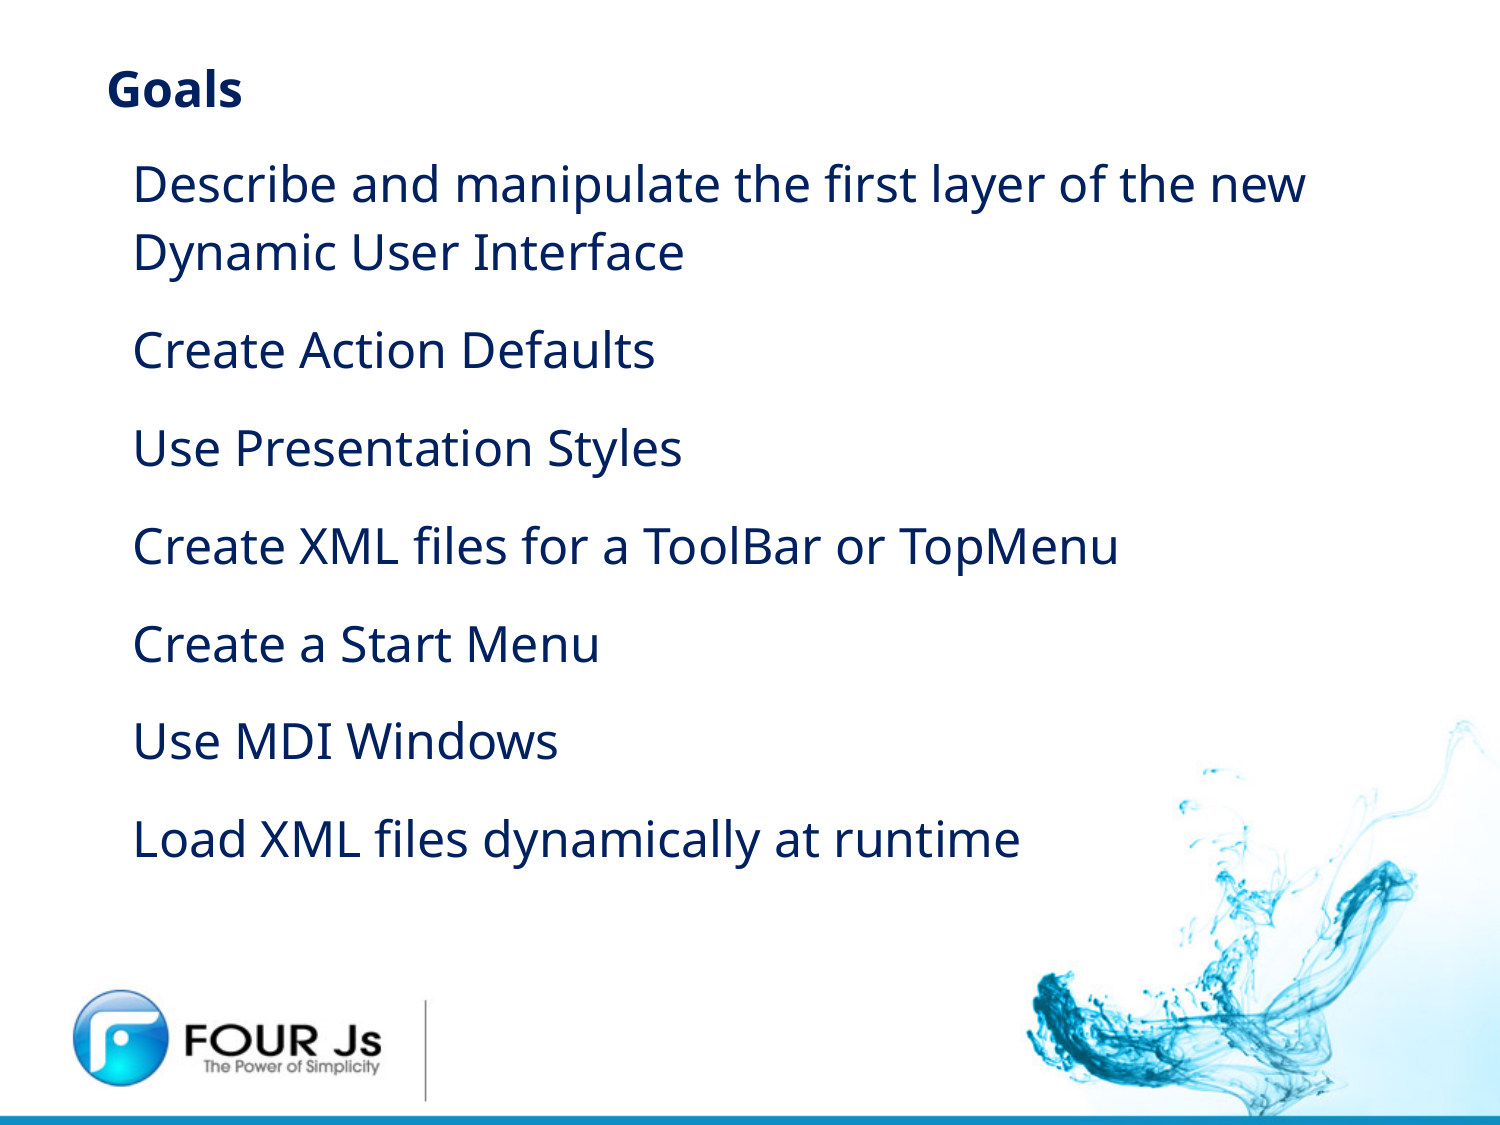

# Goals
Describe and manipulate the first layer of the new Dynamic User Interface
Create Action Defaults
Use Presentation Styles
Create XML files for a ToolBar or TopMenu
Create a Start Menu
Use MDI Windows
Load XML files dynamically at runtime